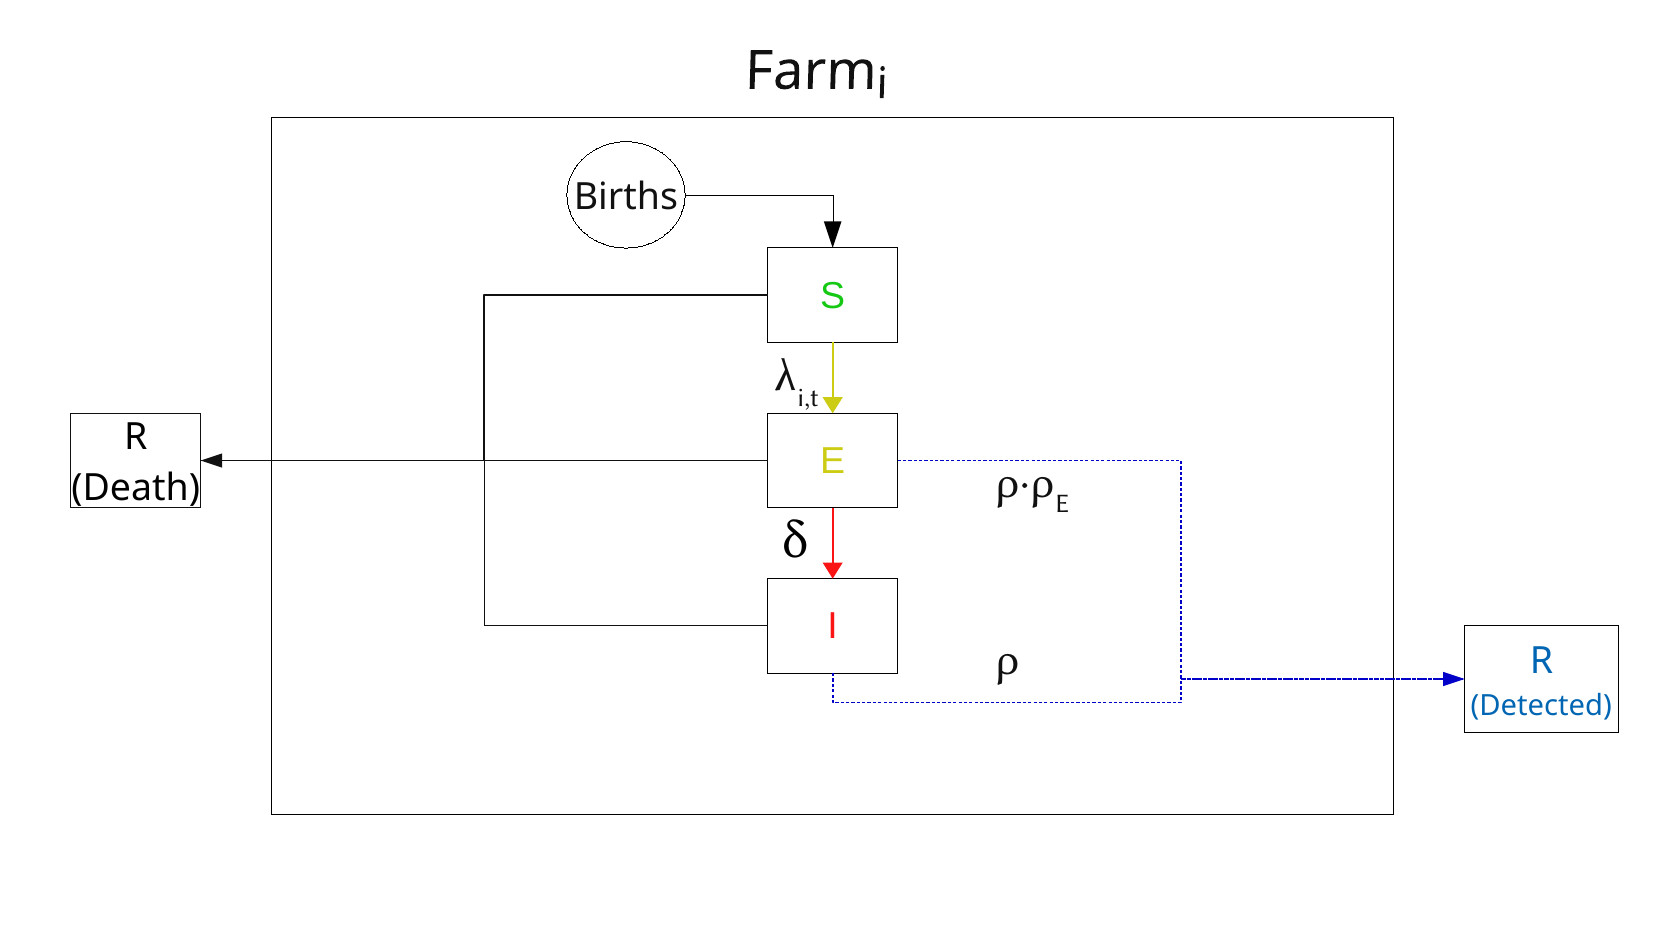

Farmi
Births
S
λi,t
R
(Death)
E
ρ·ρE
δ
I
R
(Detected)
ρ